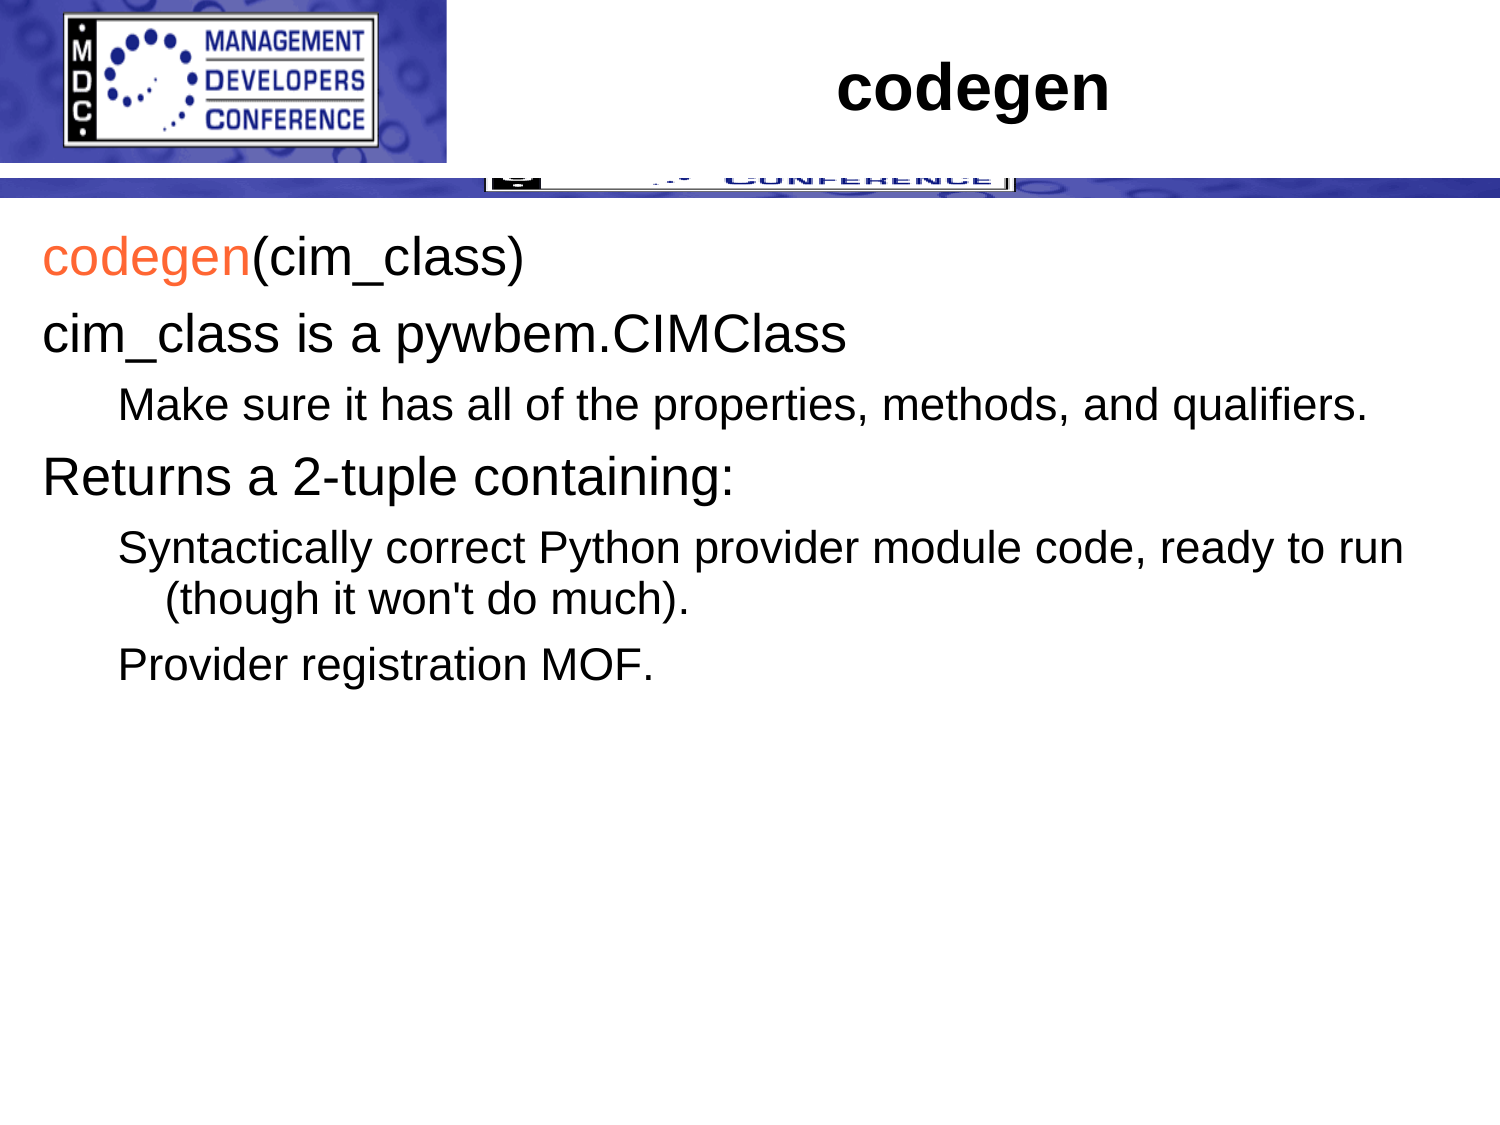

# codegen
codegen(cim_class)
cim_class is a pywbem.CIMClass
Make sure it has all of the properties, methods, and qualifiers.
Returns a 2-tuple containing:
Syntactically correct Python provider module code, ready to run (though it won't do much).
Provider registration MOF.